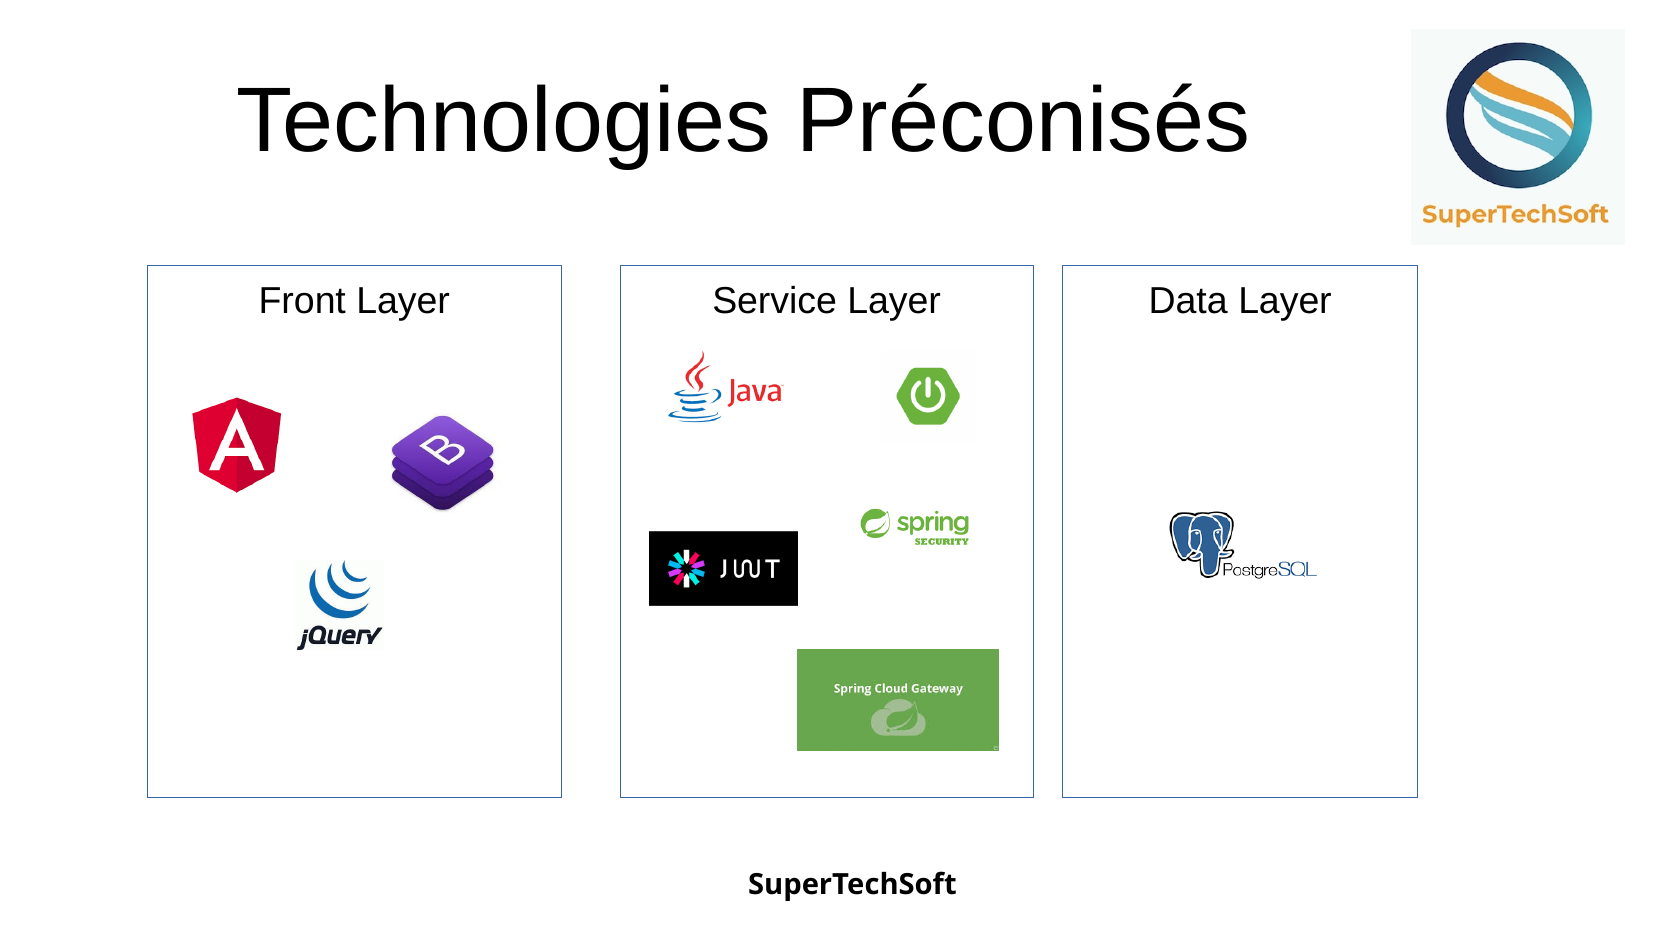

# Technologies Préconisés
Front Layer
Service Layer
Data Layer
SuperTechSoft